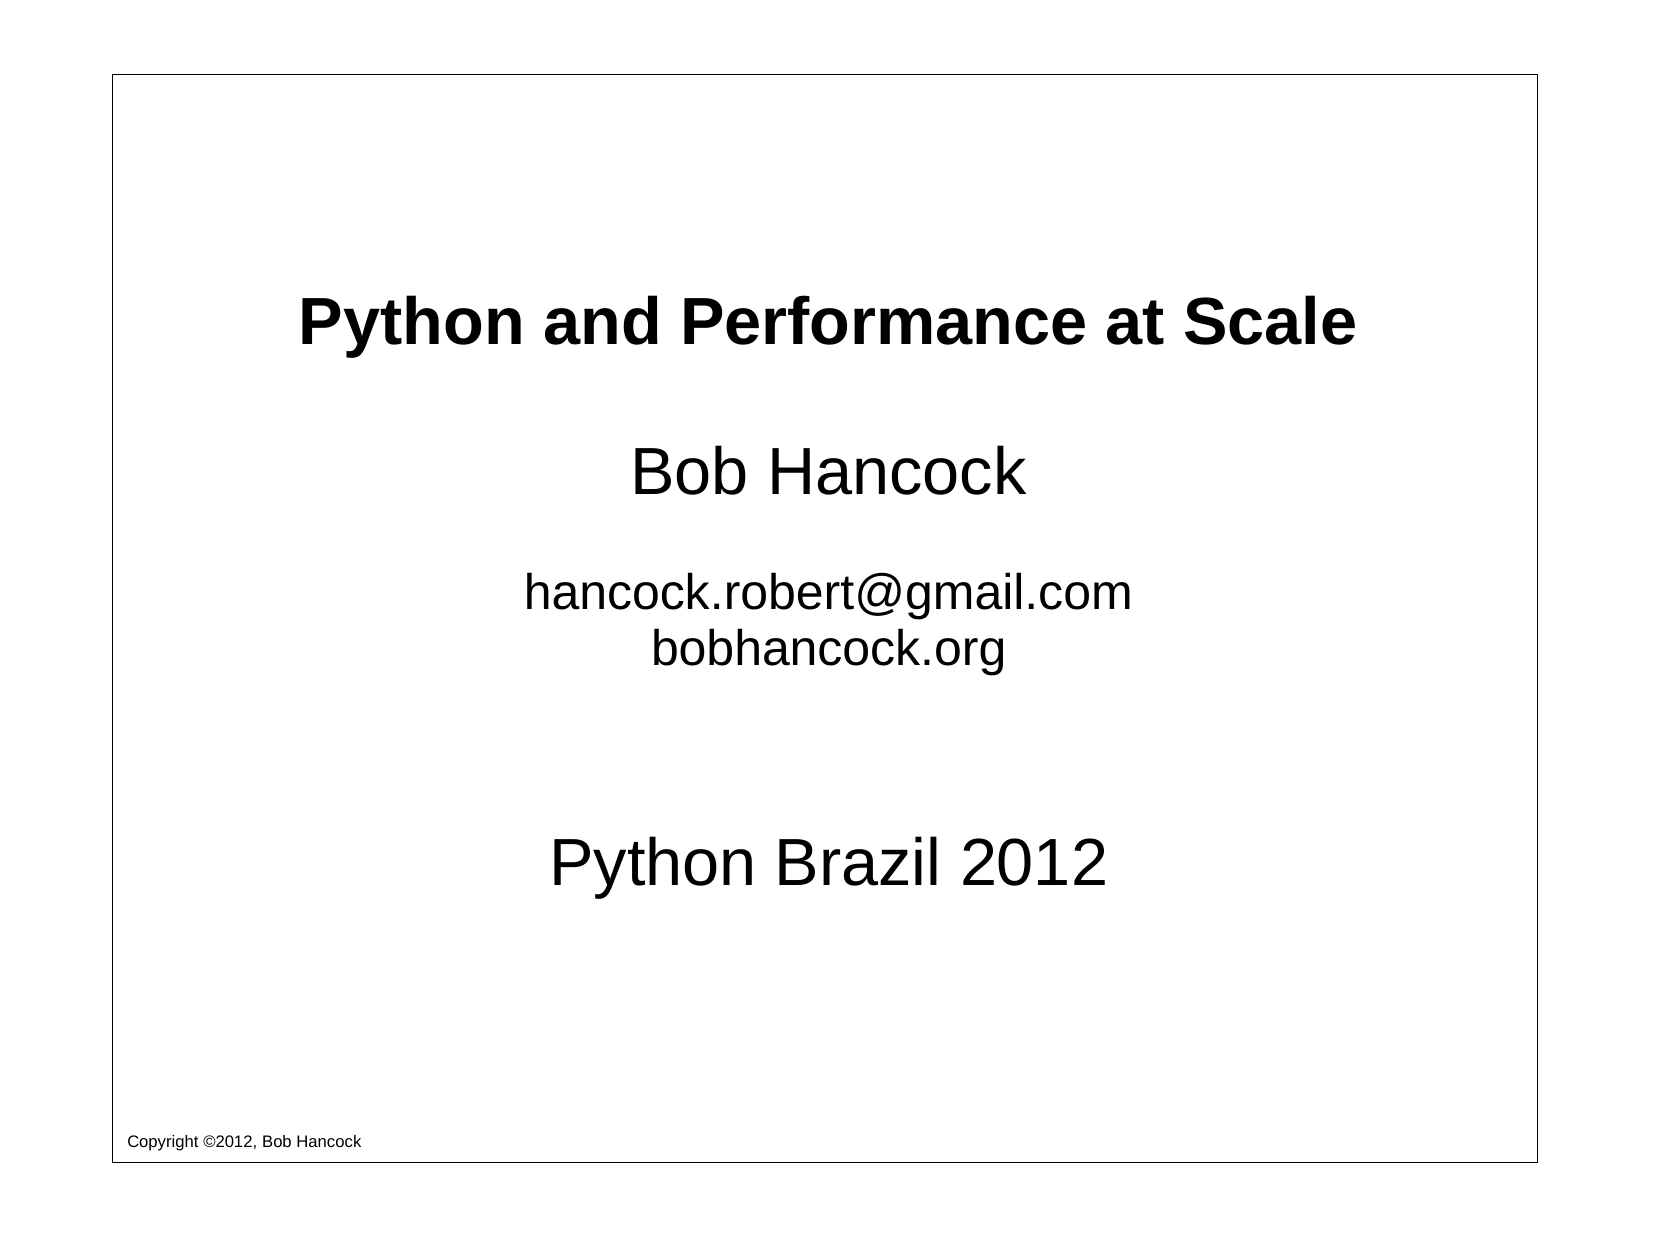

# Python and Performance at Scale
Bob Hancock
hancock.robert@gmail.com
bobhancock.org
Python Brazil 2012
Copyright ©2012, Bob Hancock